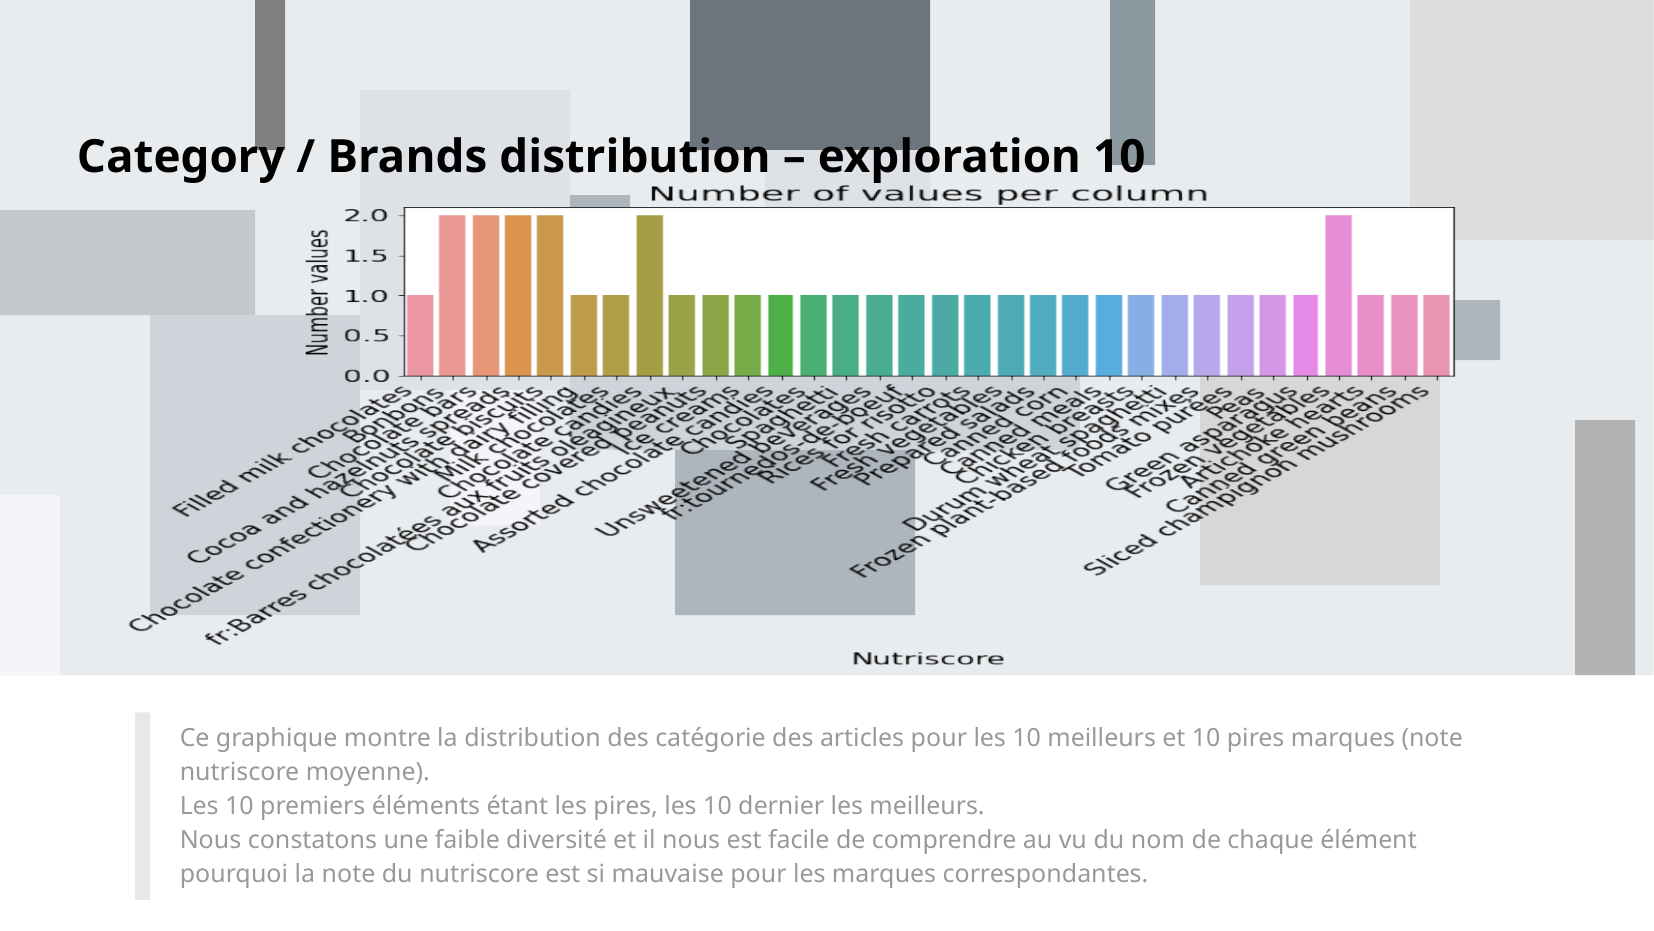

# Category / Brands distribution – exploration 10
Ce graphique montre la distribution des catégorie des articles pour les 10 meilleurs et 10 pires marques (note nutriscore moyenne).
Les 10 premiers éléments étant les pires, les 10 dernier les meilleurs.
Nous constatons une faible diversité et il nous est facile de comprendre au vu du nom de chaque élément pourquoi la note du nutriscore est si mauvaise pour les marques correspondantes.